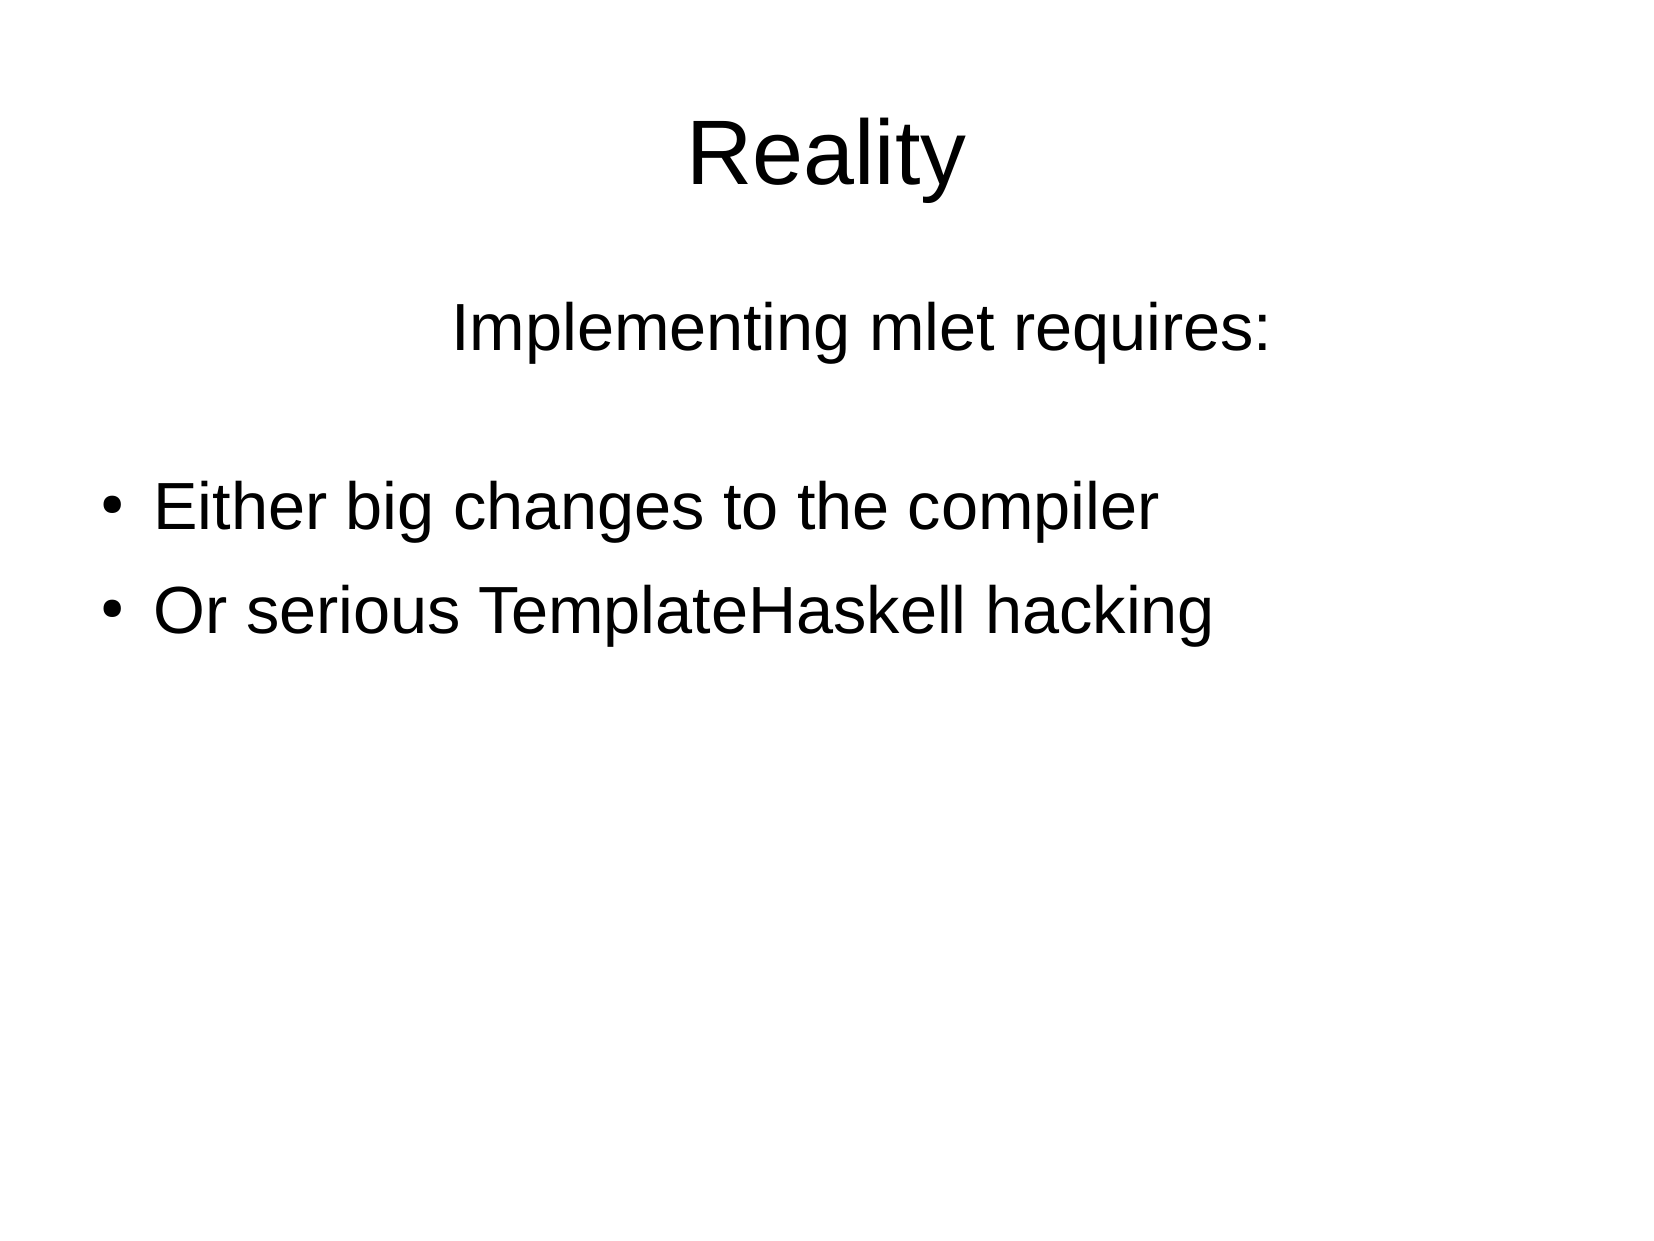

# Reality
Implementing mlet requires:
Either big changes to the compiler
Or serious TemplateHaskell hacking